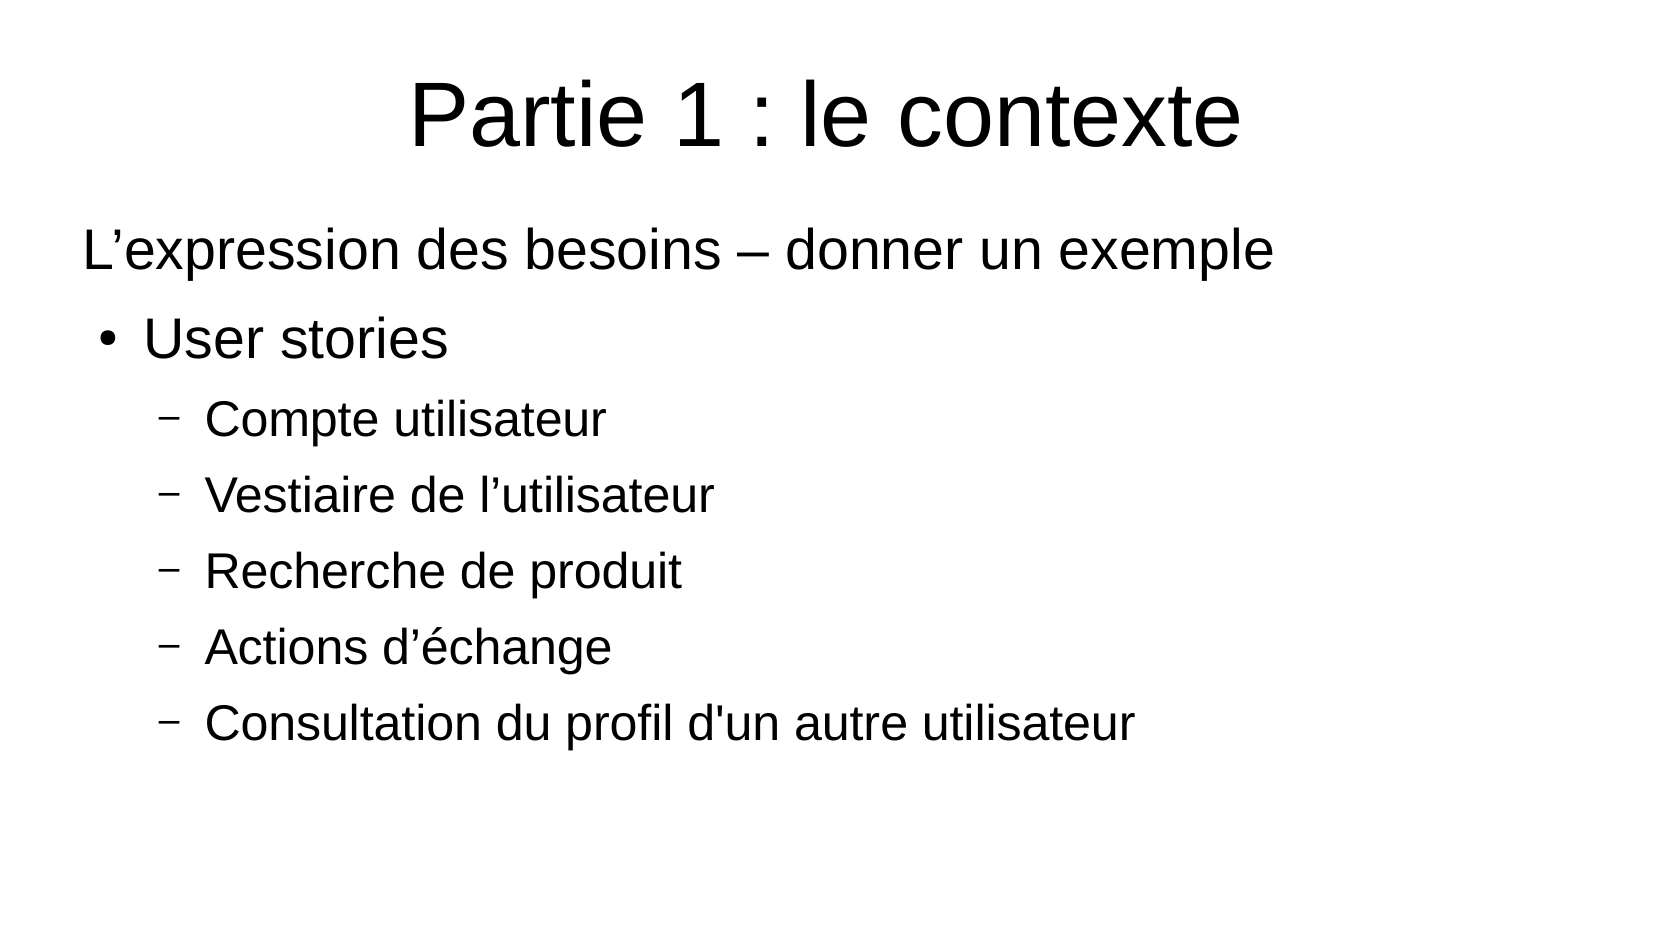

# Partie 1 : le contexte
L’expression des besoins – donner un exemple
User stories
Compte utilisateur
Vestiaire de l’utilisateur
Recherche de produit
Actions d’échange
Consultation du profil d'un autre utilisateur